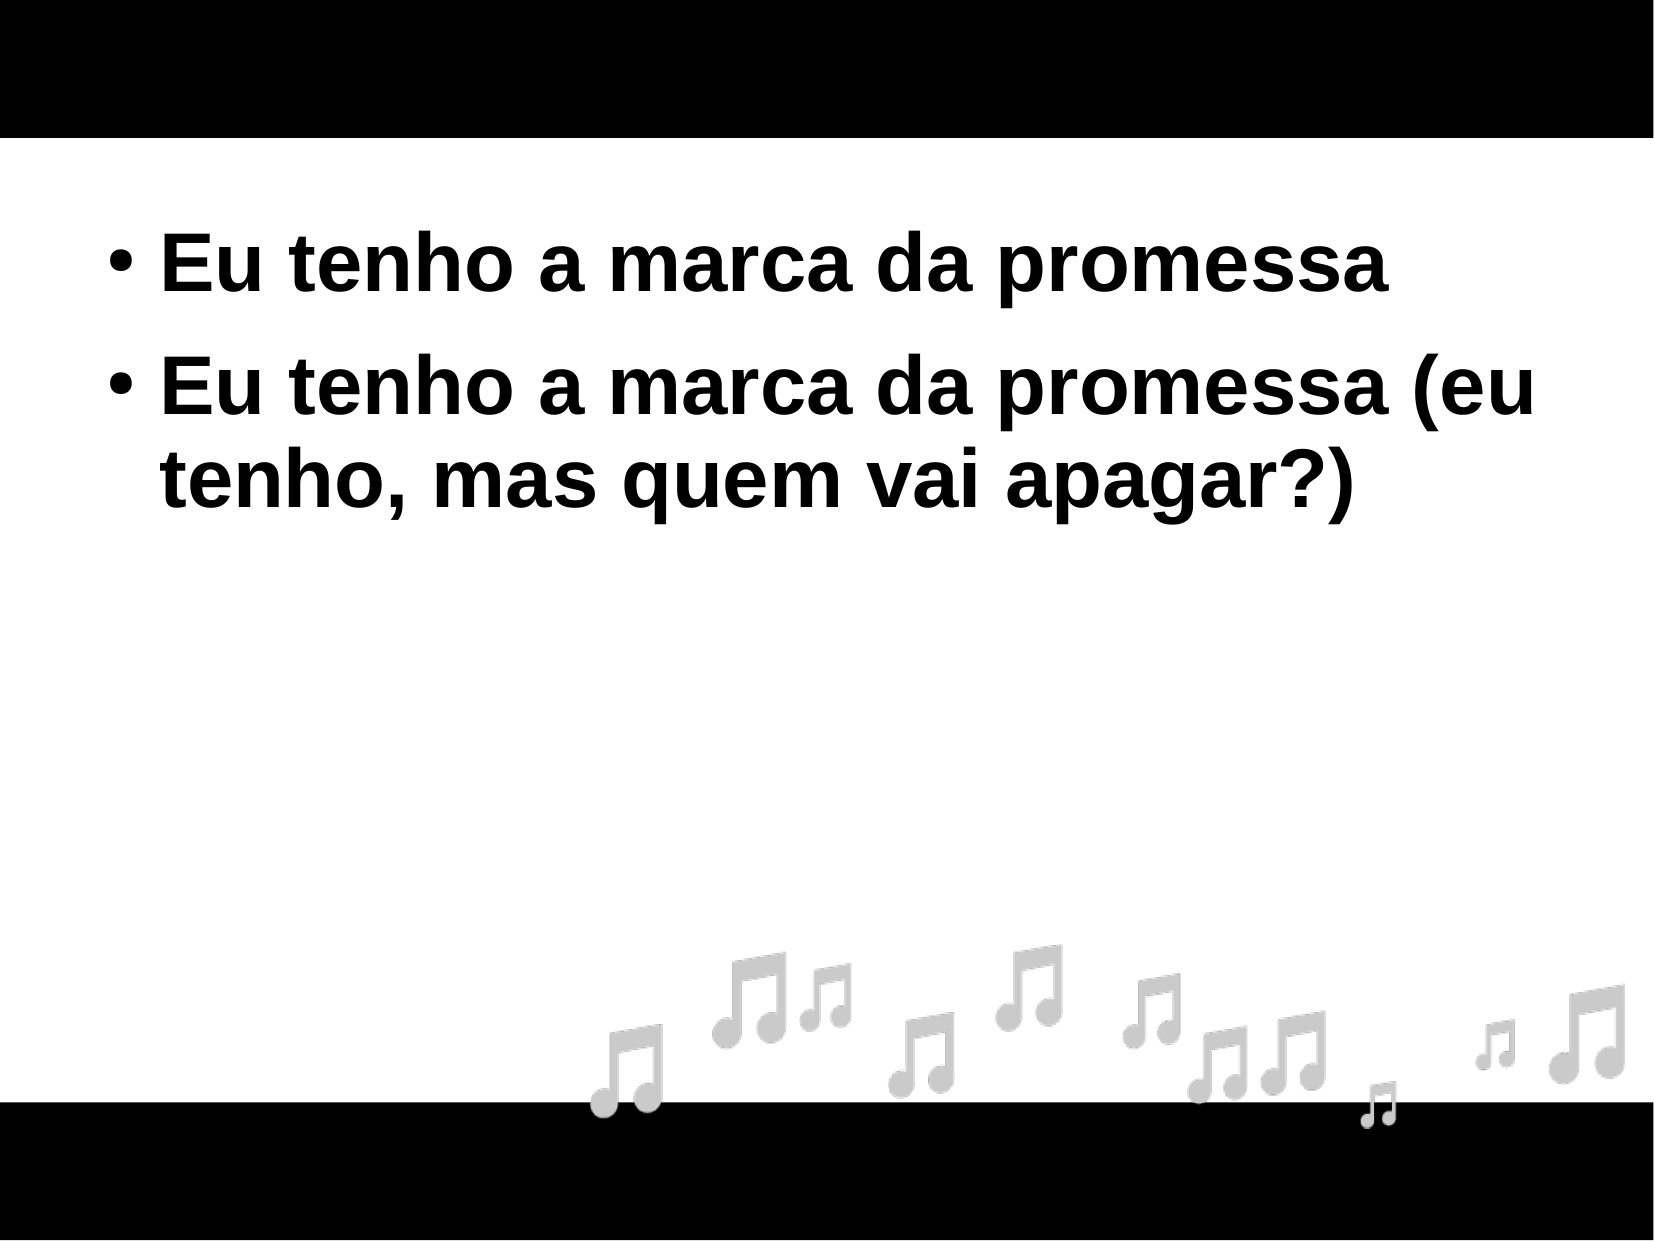

# Eu tenho a marca da promessa
Eu tenho a marca da promessa (eu tenho, mas quem vai apagar?)